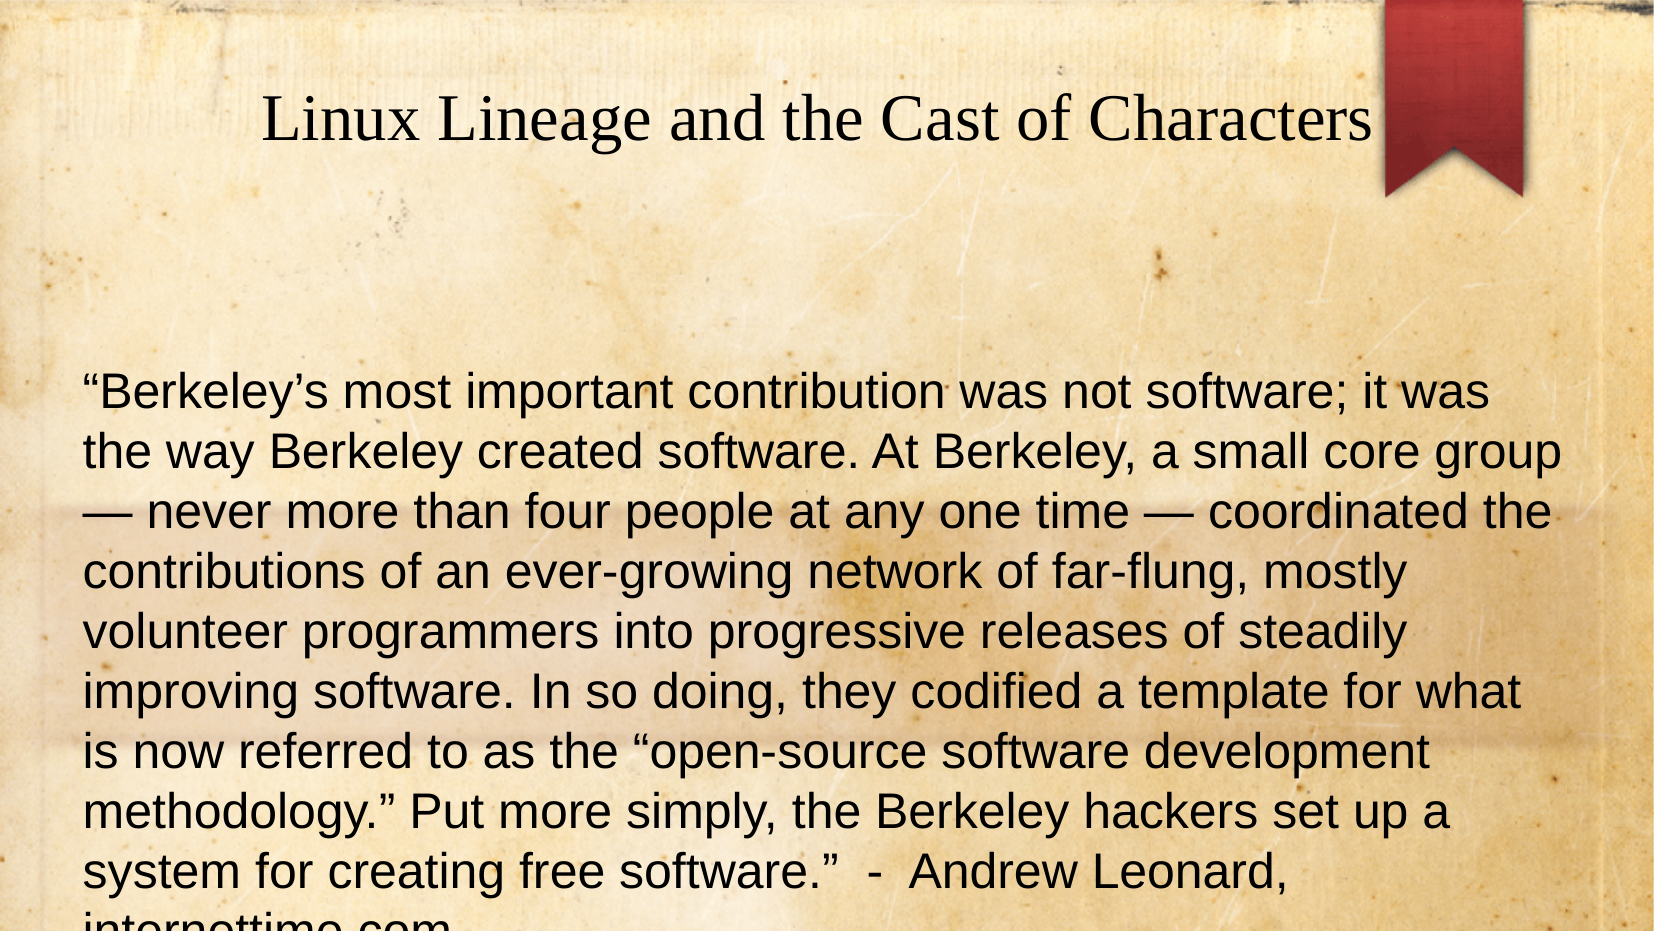

Linux Lineage and the Cast of Characters
“Berkeley’s most important contribution was not software; it was the way Berkeley created software. At Berkeley, a small core group — never more than four people at any one time — coordinated the contributions of an ever-growing network of far-flung, mostly volunteer programmers into progressive releases of steadily improving software. In so doing, they codified a template for what is now referred to as the “open-source software development methodology.” Put more simply, the Berkeley hackers set up a system for creating free software.” - Andrew Leonard, internettime.com
CS-334 Spring 2015														Page of